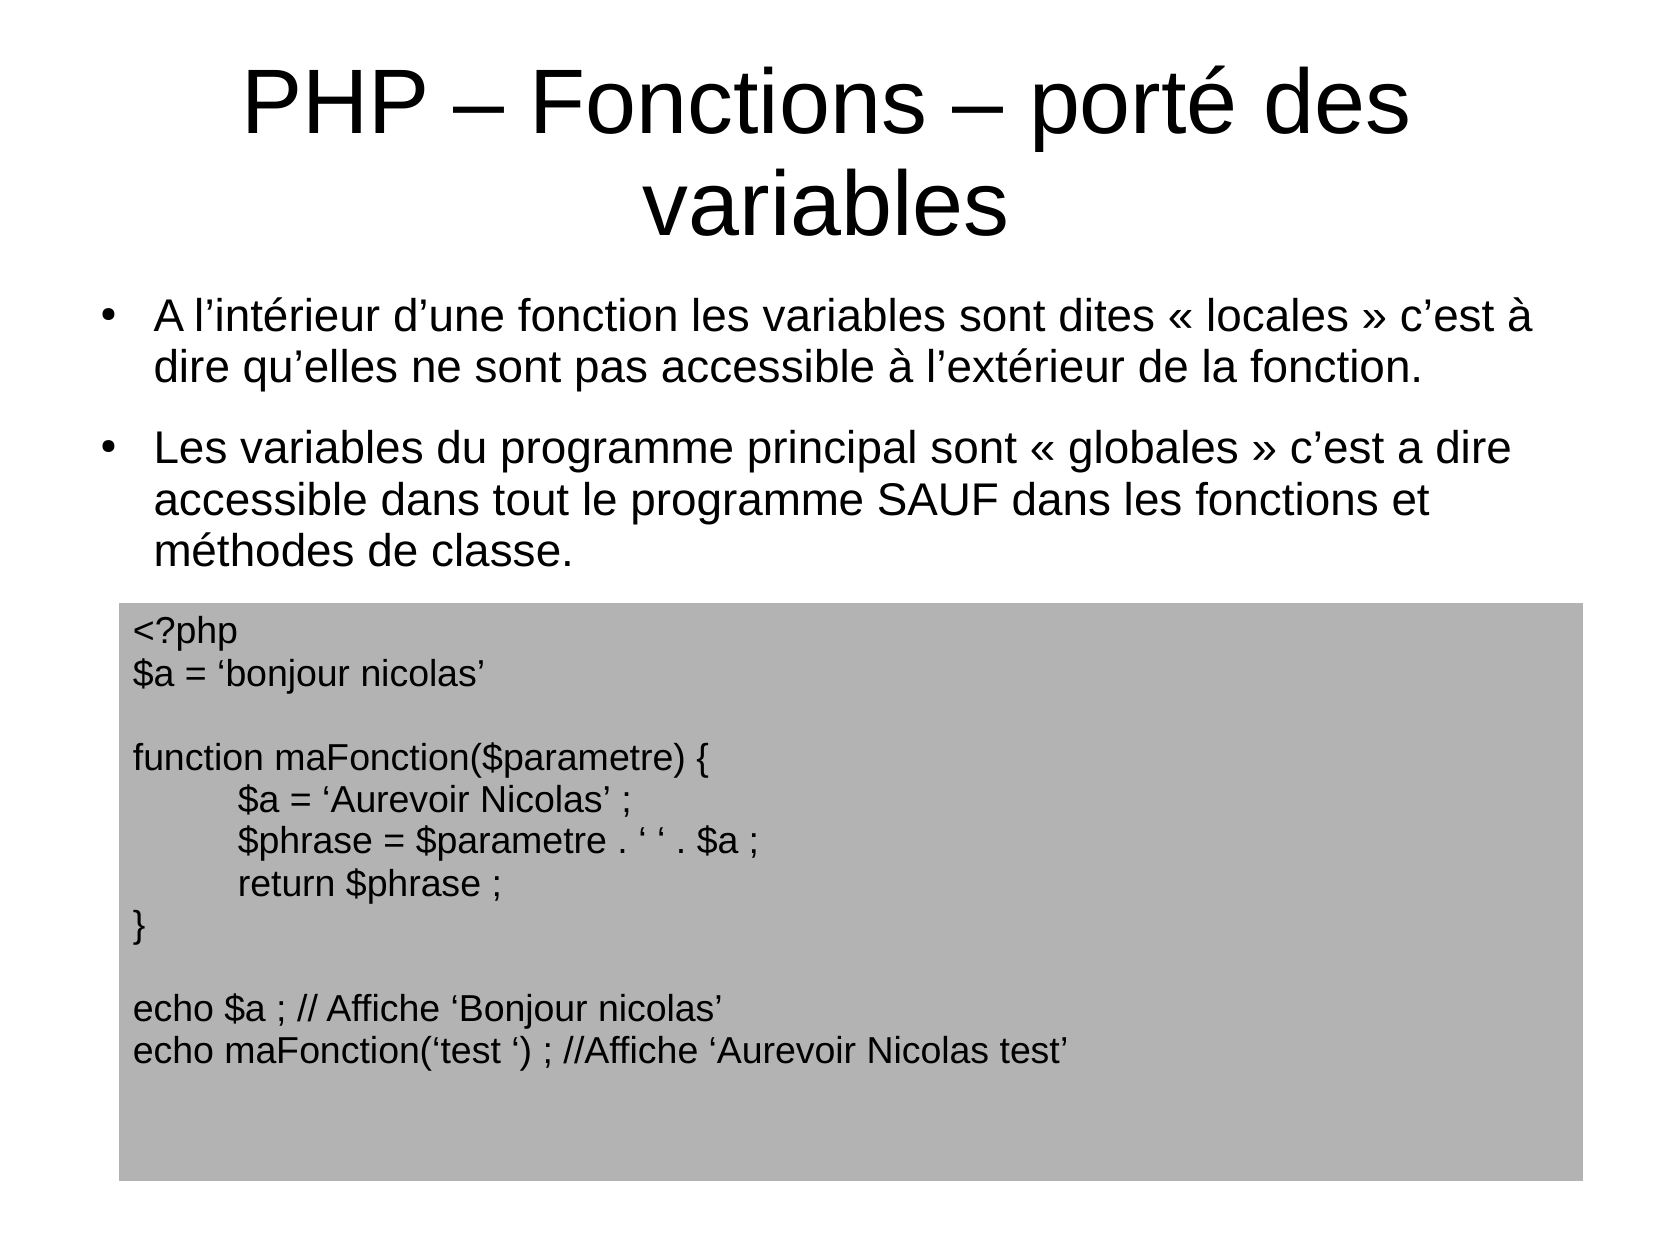

# PHP – Fonctions – porté des variables
A l’intérieur d’une fonction les variables sont dites « locales » c’est à dire qu’elles ne sont pas accessible à l’extérieur de la fonction.
Les variables du programme principal sont « globales » c’est a dire accessible dans tout le programme SAUF dans les fonctions et méthodes de classe.
| <?php $a = ‘bonjour nicolas’ function maFonction($parametre) { $a = ‘Aurevoir Nicolas’ ; $phrase = $parametre . ‘ ‘ . $a ; return $phrase ; } echo $a ; // Affiche ‘Bonjour nicolas’ echo maFonction(‘test ‘) ; //Affiche ‘Aurevoir Nicolas test’ |
| --- |